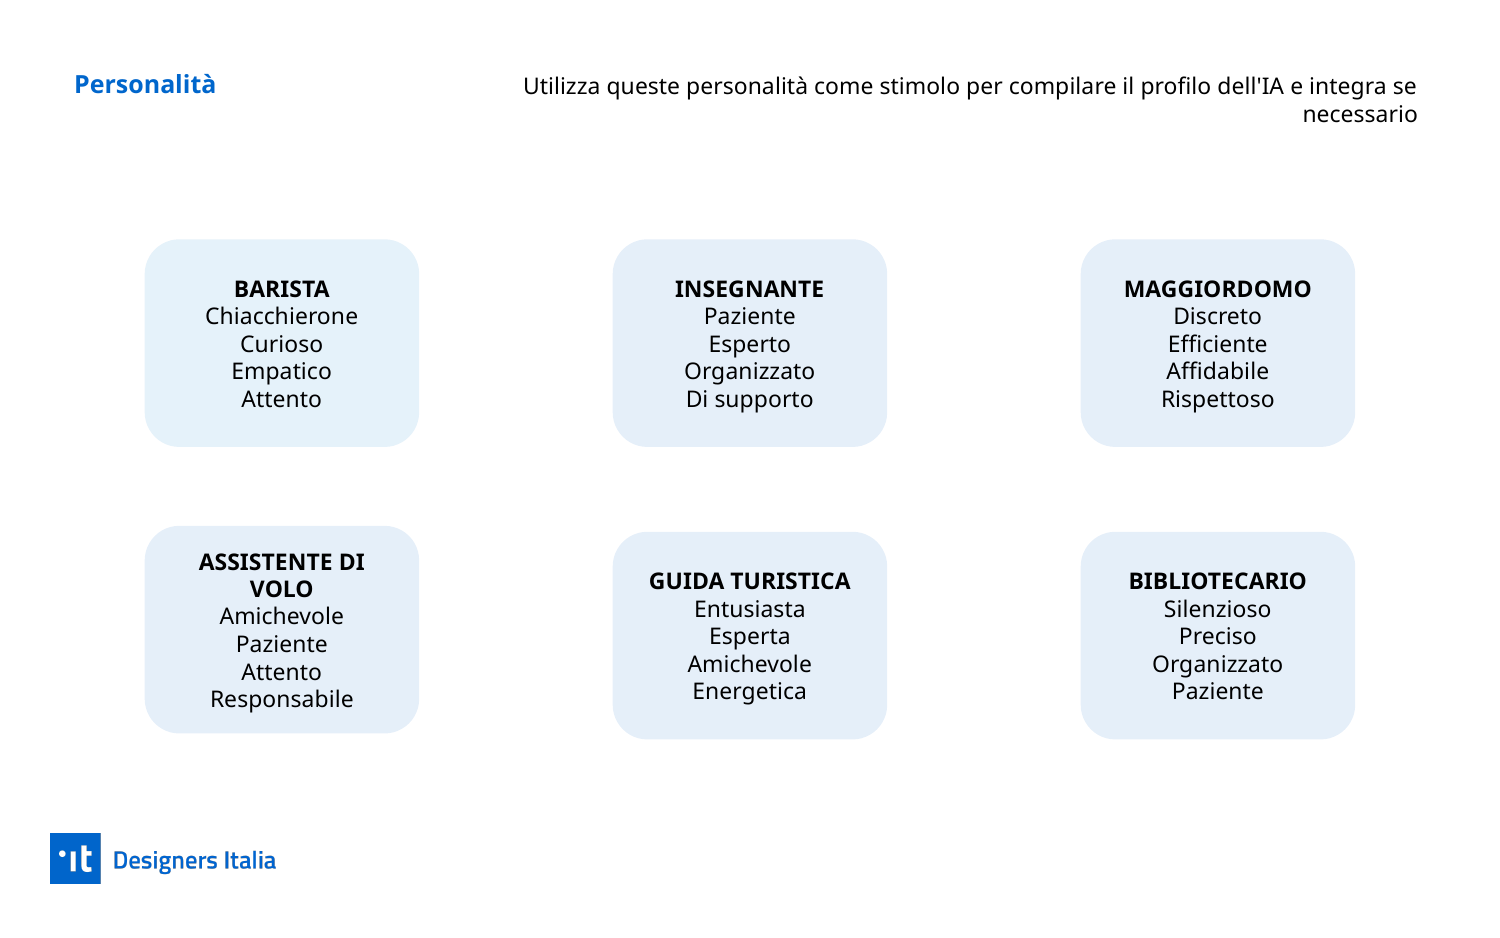

Utilizza queste personalità come stimolo per compilare il profilo dell'IA e integra se necessario
Personalità
BARISTA
Chiacchierone
Curioso
Empatico
Attento
INSEGNANTE
Paziente
Esperto
Organizzato
Di supporto
MAGGIORDOMO
Discreto
Efficiente
Affidabile
Rispettoso
ASSISTENTE DI VOLO
Amichevole
Paziente
Attento
Responsabile
GUIDA TURISTICA
Entusiasta
Esperta
Amichevole
Energetica
BIBLIOTECARIO
Silenzioso
Preciso
Organizzato
Paziente